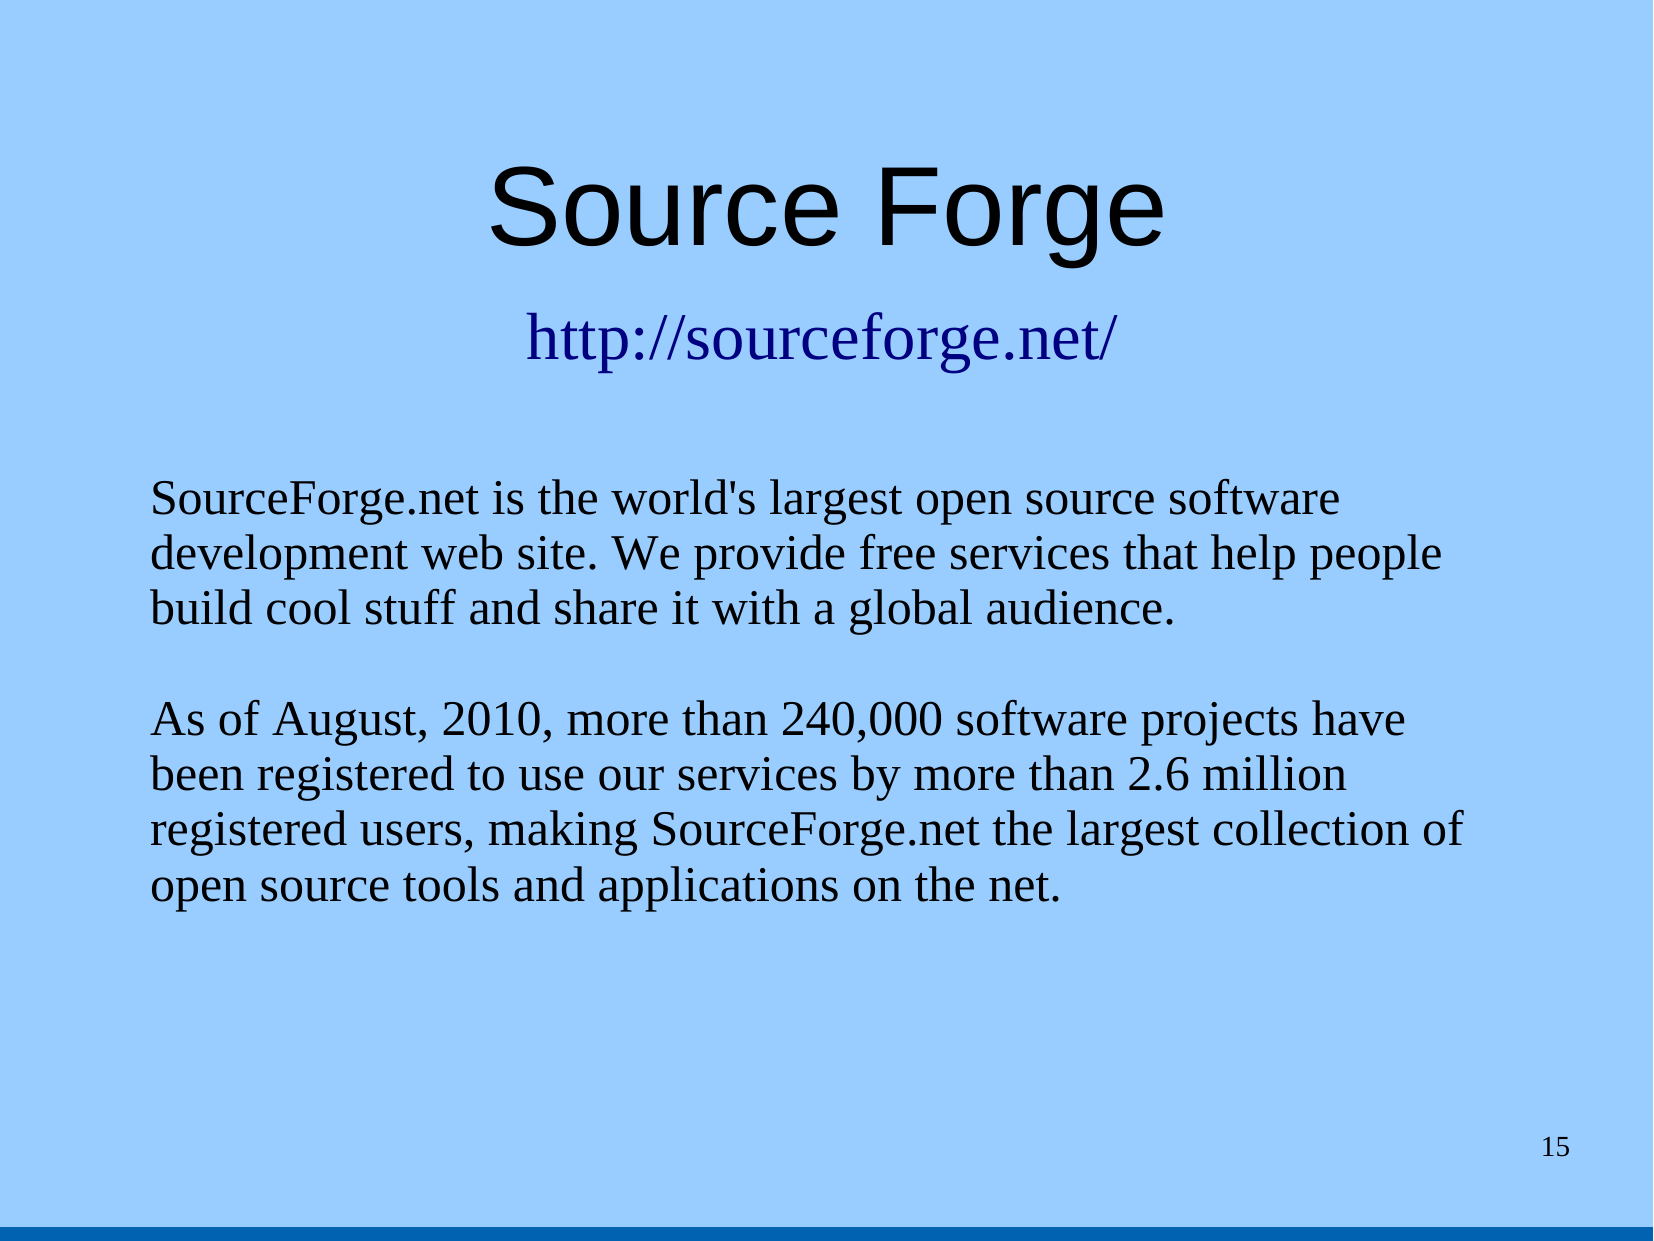

# Source Forge
http://sourceforge.net/
SourceForge.net is the world's largest open source software development web site. We provide free services that help people build cool stuff and share it with a global audience.
As of August, 2010, more than 240,000 software projects have been registered to use our services by more than 2.6 million registered users, making SourceForge.net the largest collection of open source tools and applications on the net.
15